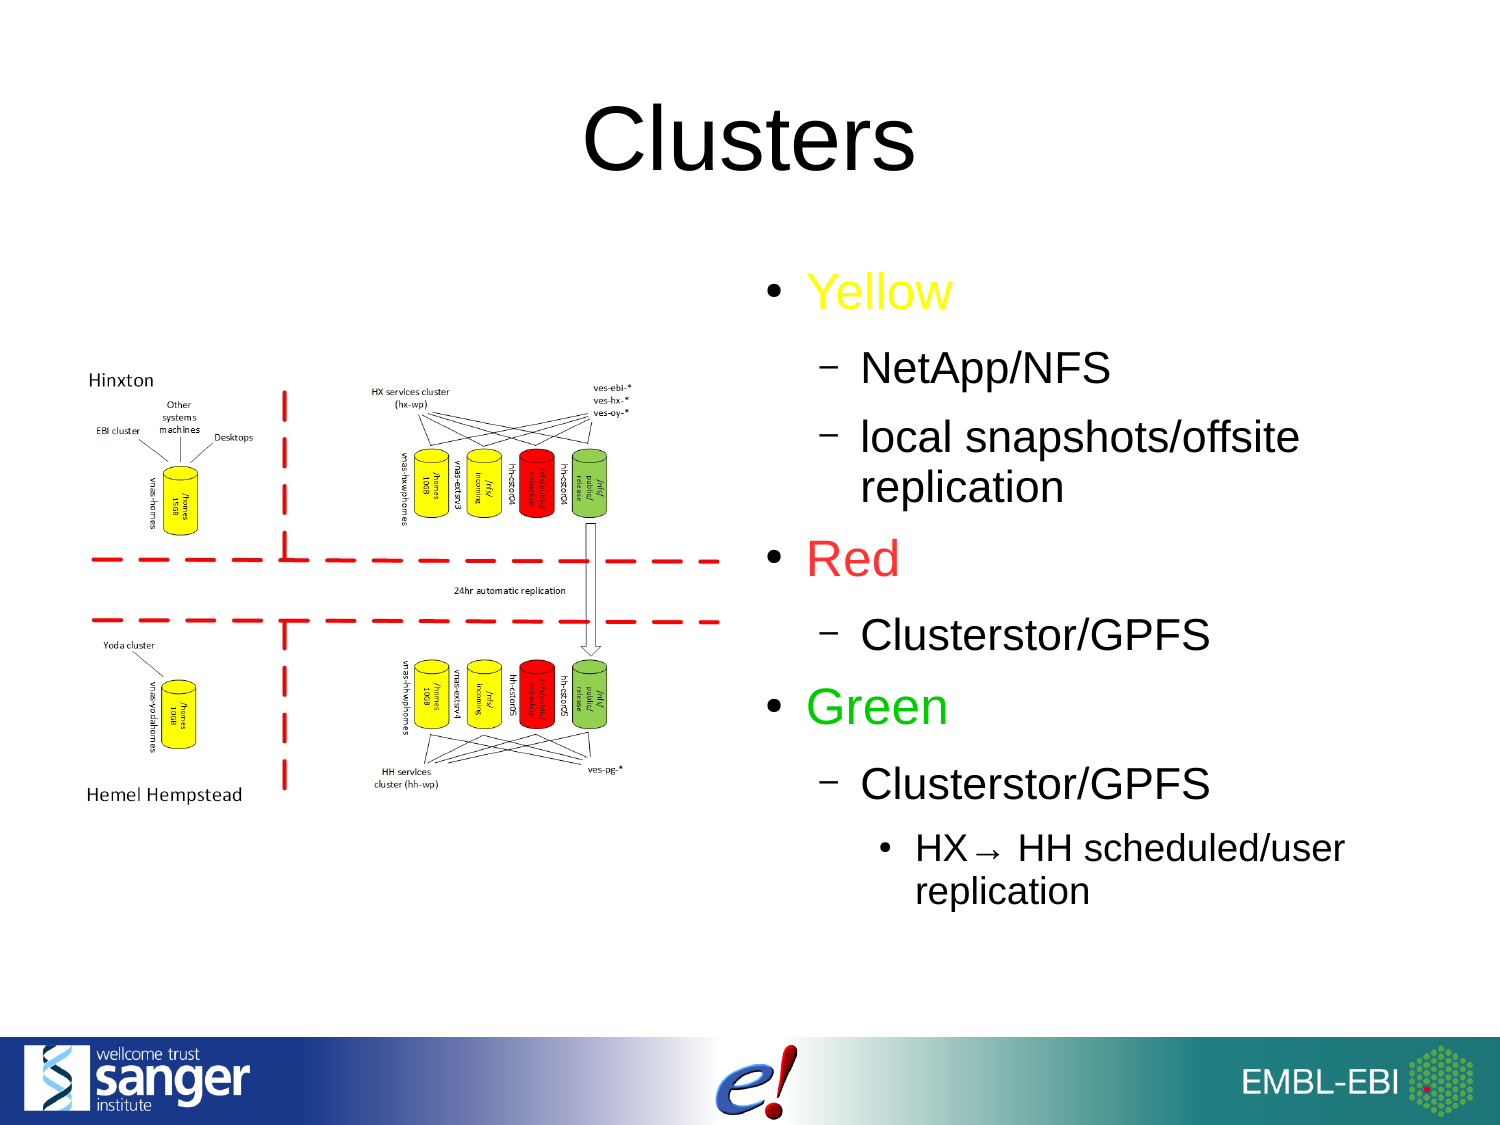

Clusters
# Yellow
NetApp/NFS
local snapshots/offsite replication
Red
Clusterstor/GPFS
Green
Clusterstor/GPFS
HX→ HH scheduled/user replication